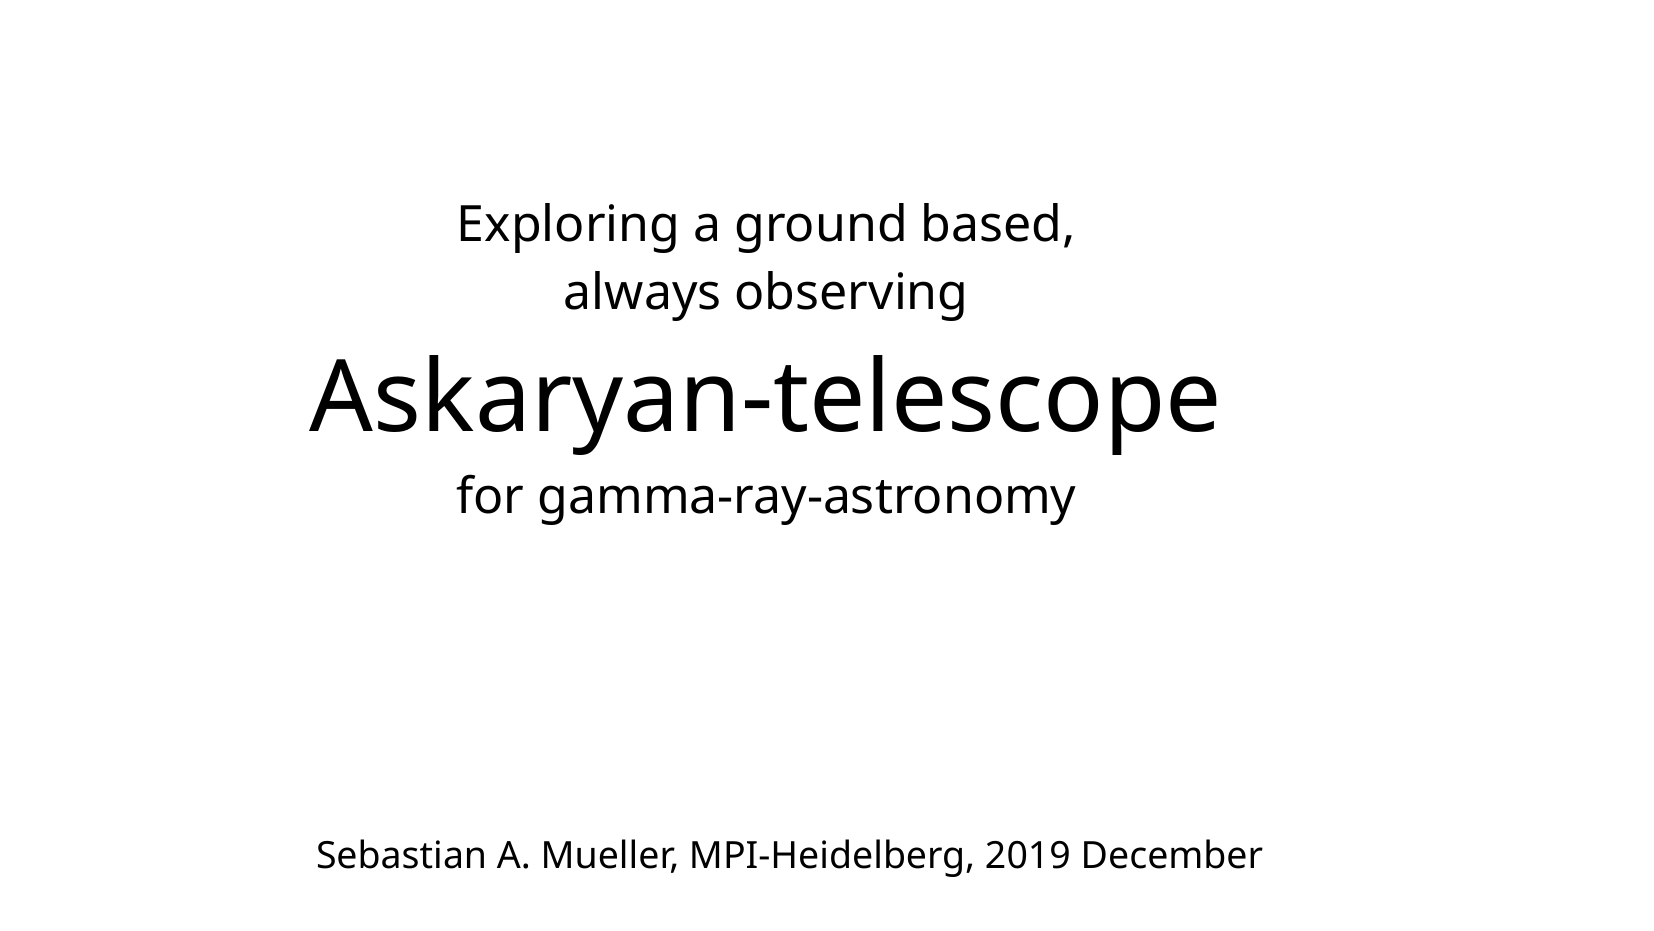

Exploring a ground based,
always observing
Askaryan-telescope
for gamma-ray-astronomy
Sebastian A. Mueller, MPI-Heidelberg, 2019 December